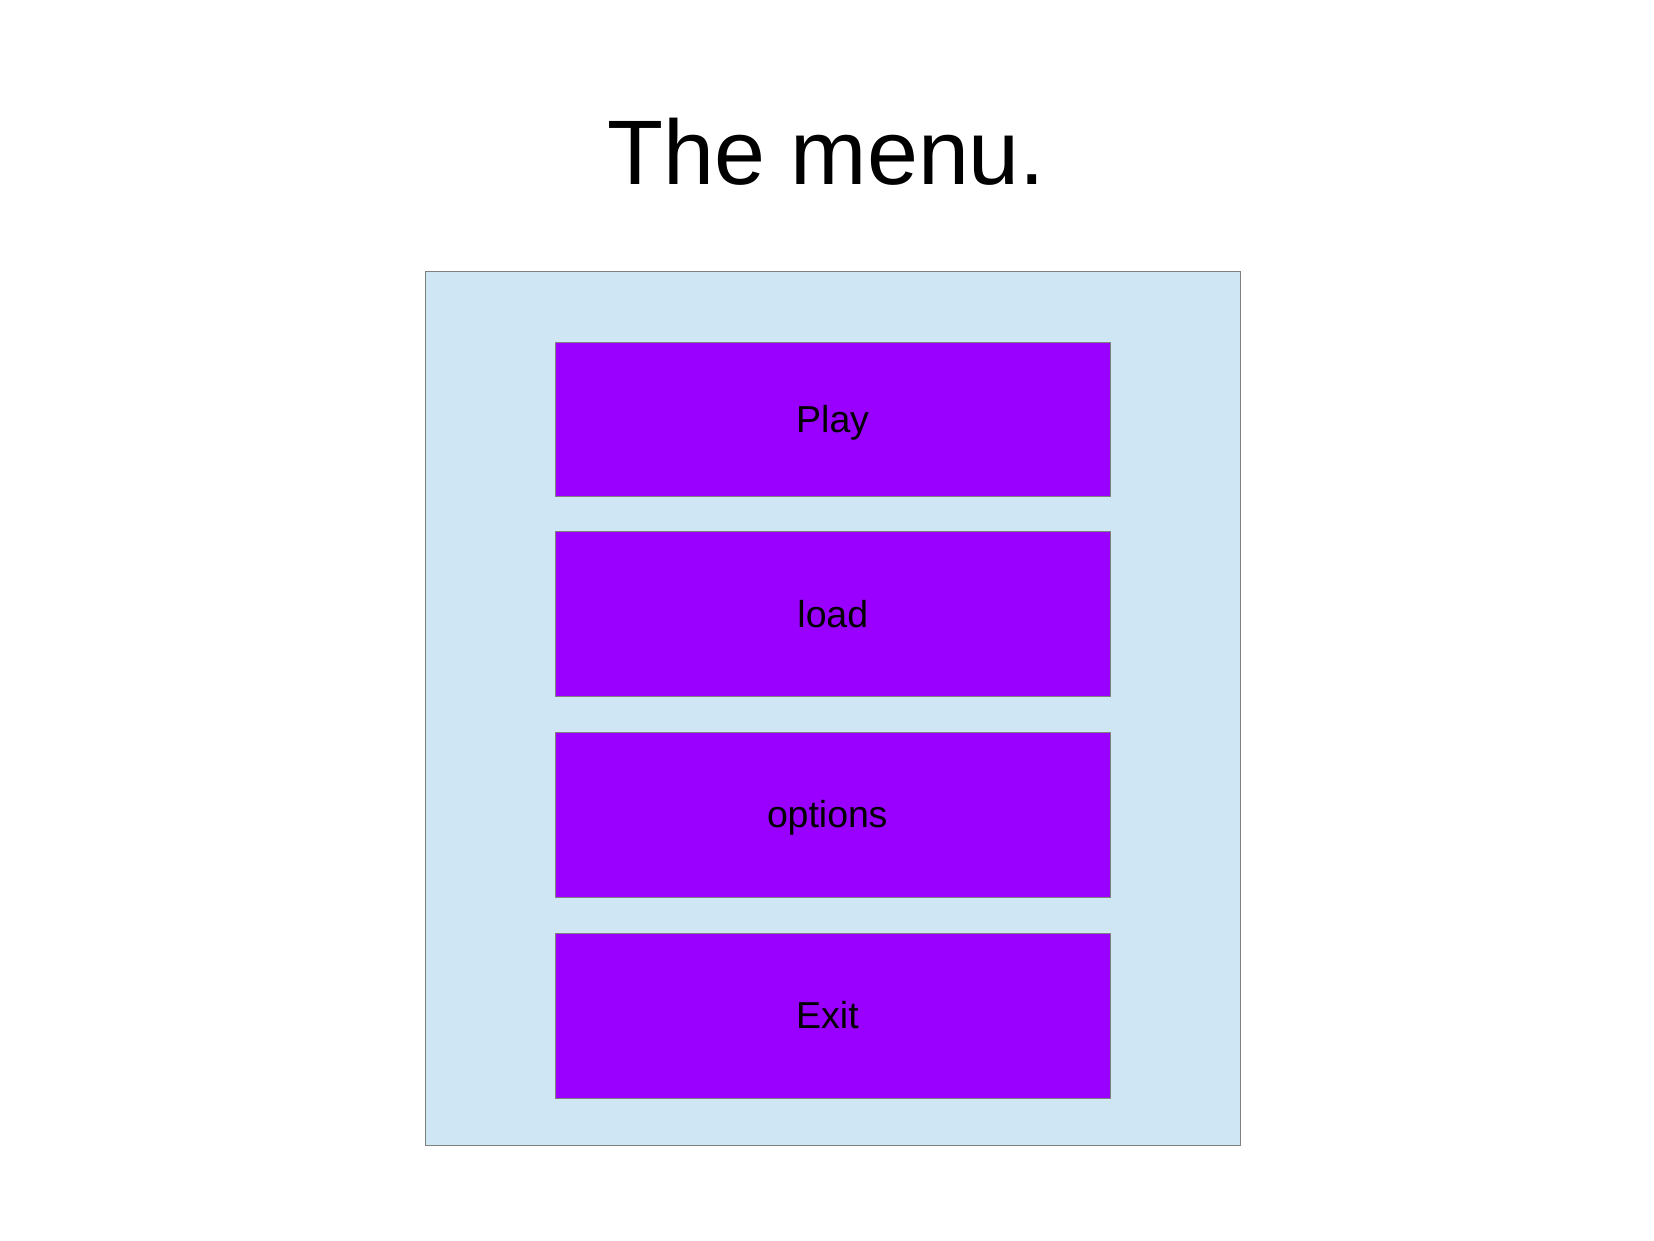

# The menu.
Play
load
options
Exit